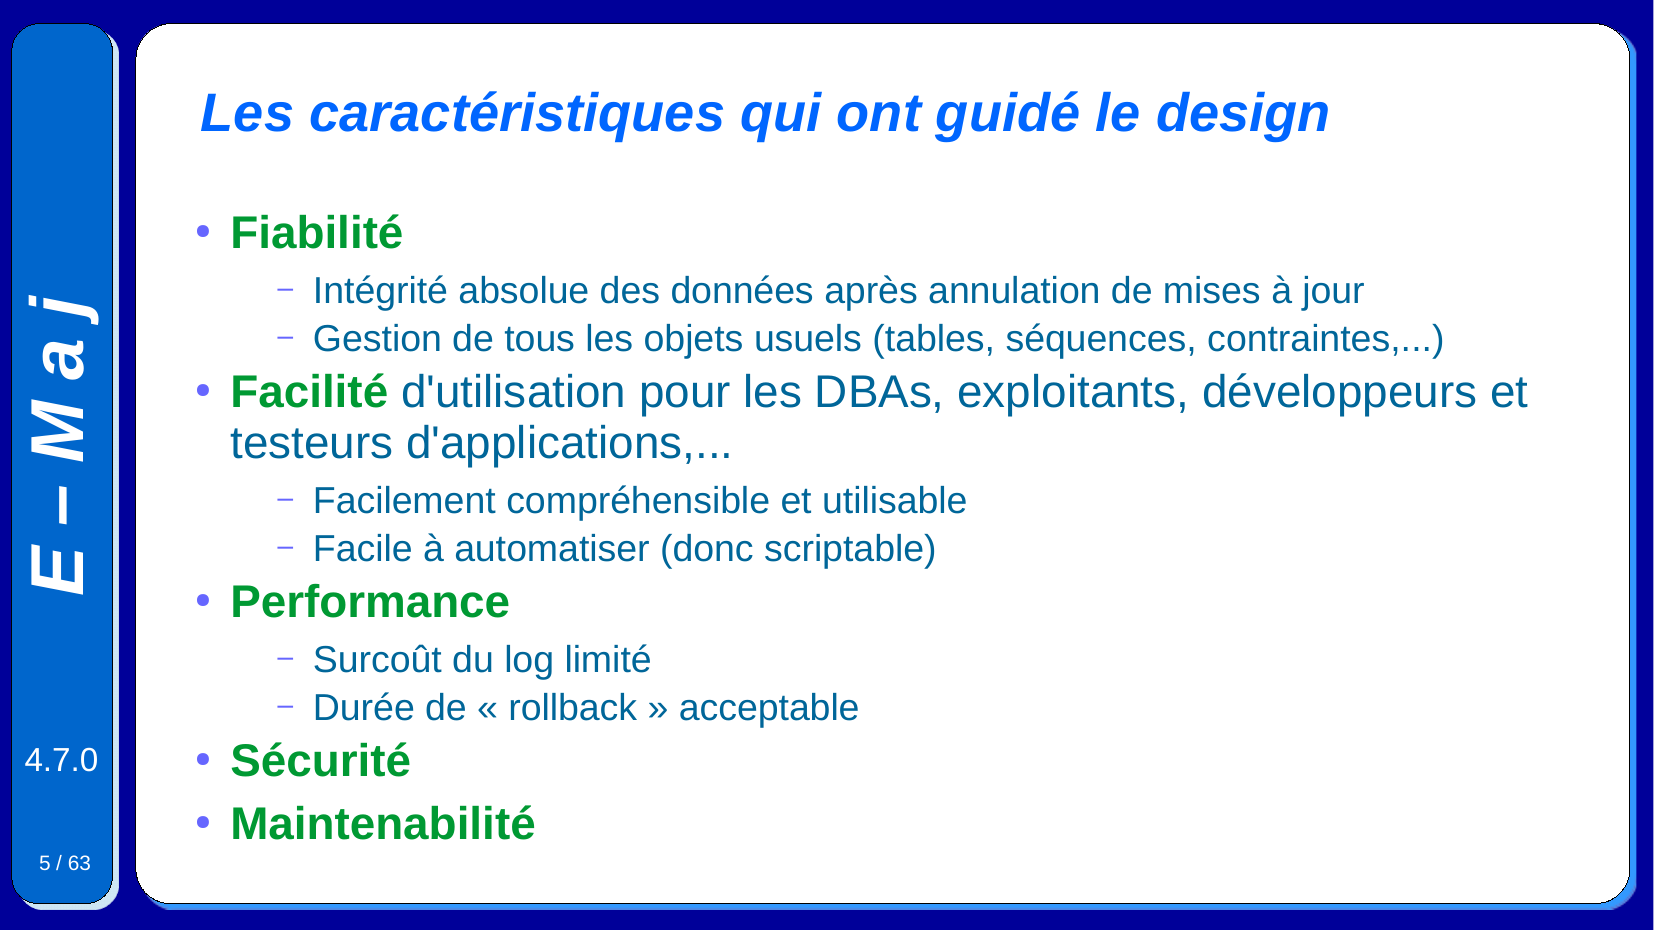

# Les caractéristiques qui ont guidé le design
Fiabilité
Intégrité absolue des données après annulation de mises à jour
Gestion de tous les objets usuels (tables, séquences, contraintes,...)
Facilité d'utilisation pour les DBAs, exploitants, développeurs et testeurs d'applications,...
Facilement compréhensible et utilisable
Facile à automatiser (donc scriptable)
Performance
Surcoût du log limité
Durée de « rollback » acceptable
Sécurité
Maintenabilité